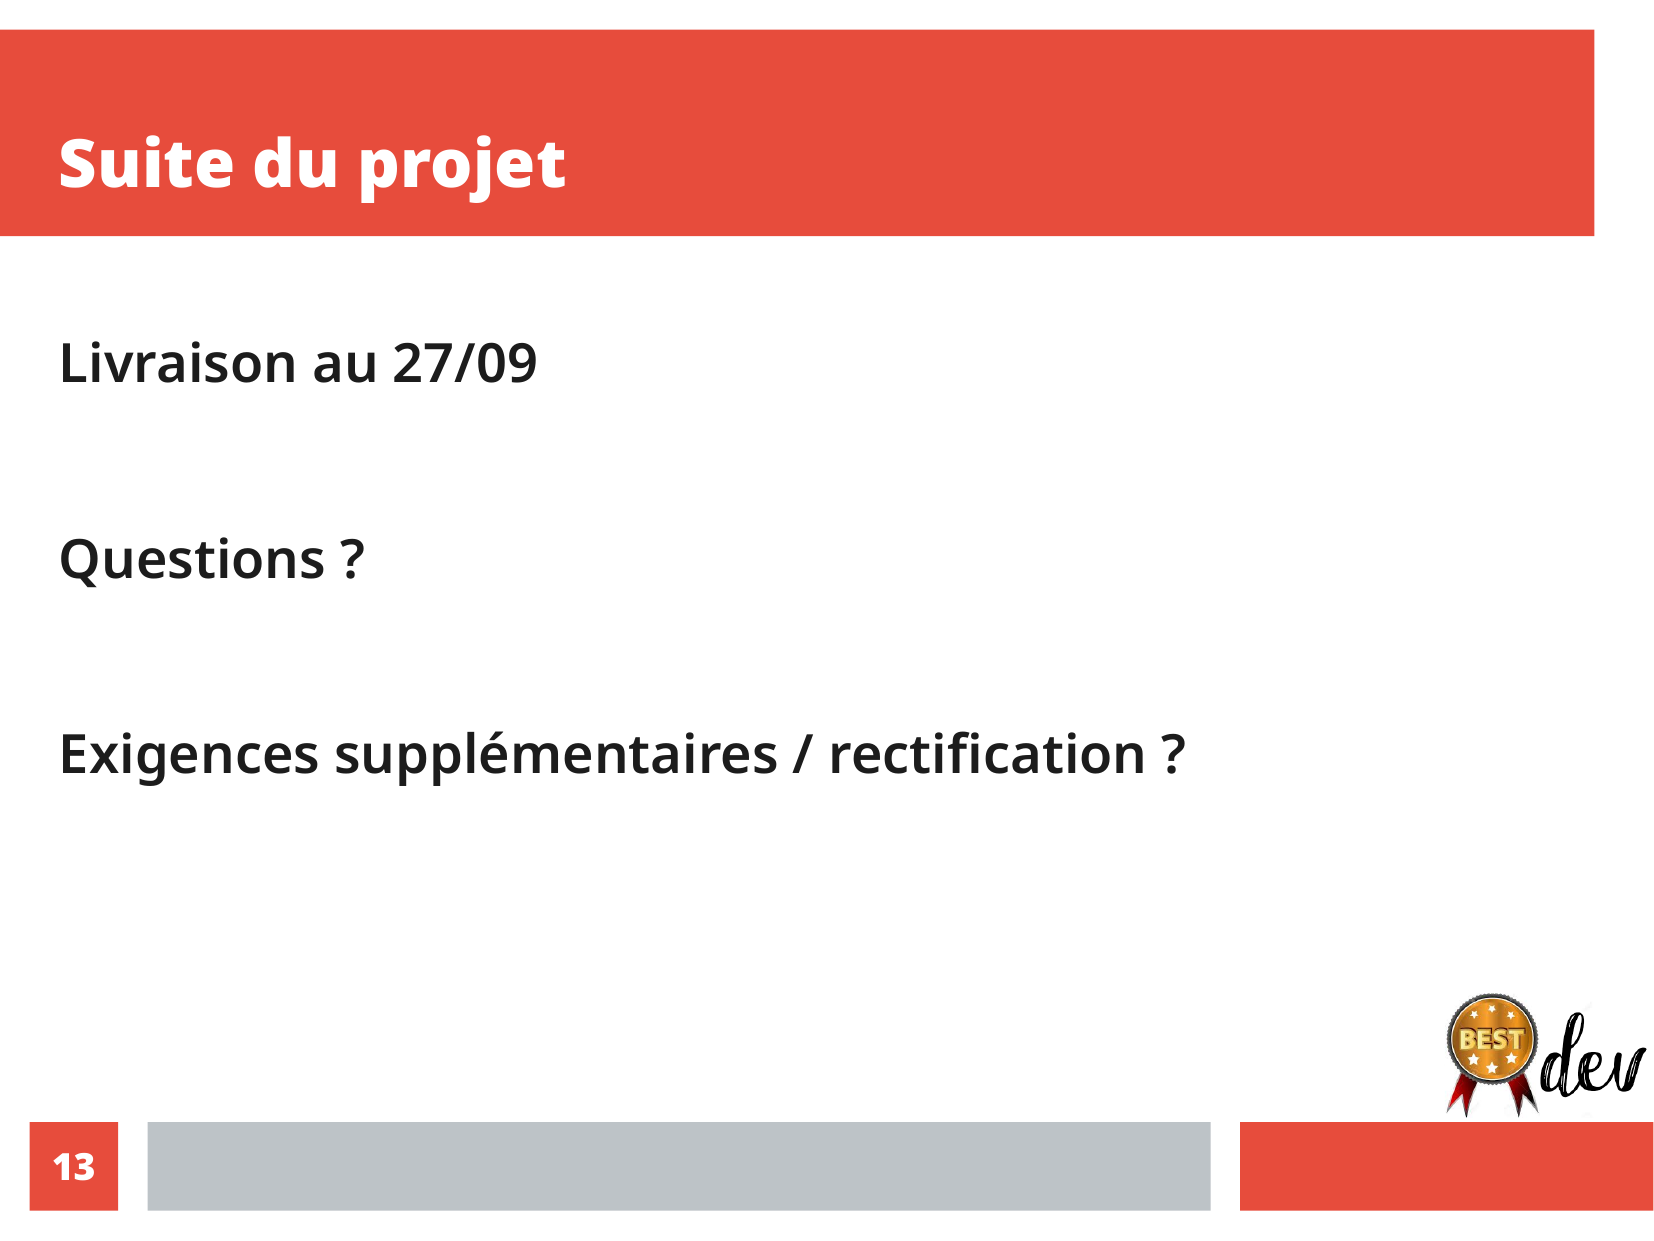

# Suite du projet
Livraison au 27/09
Questions ?
Exigences supplémentaires / rectification ?
13